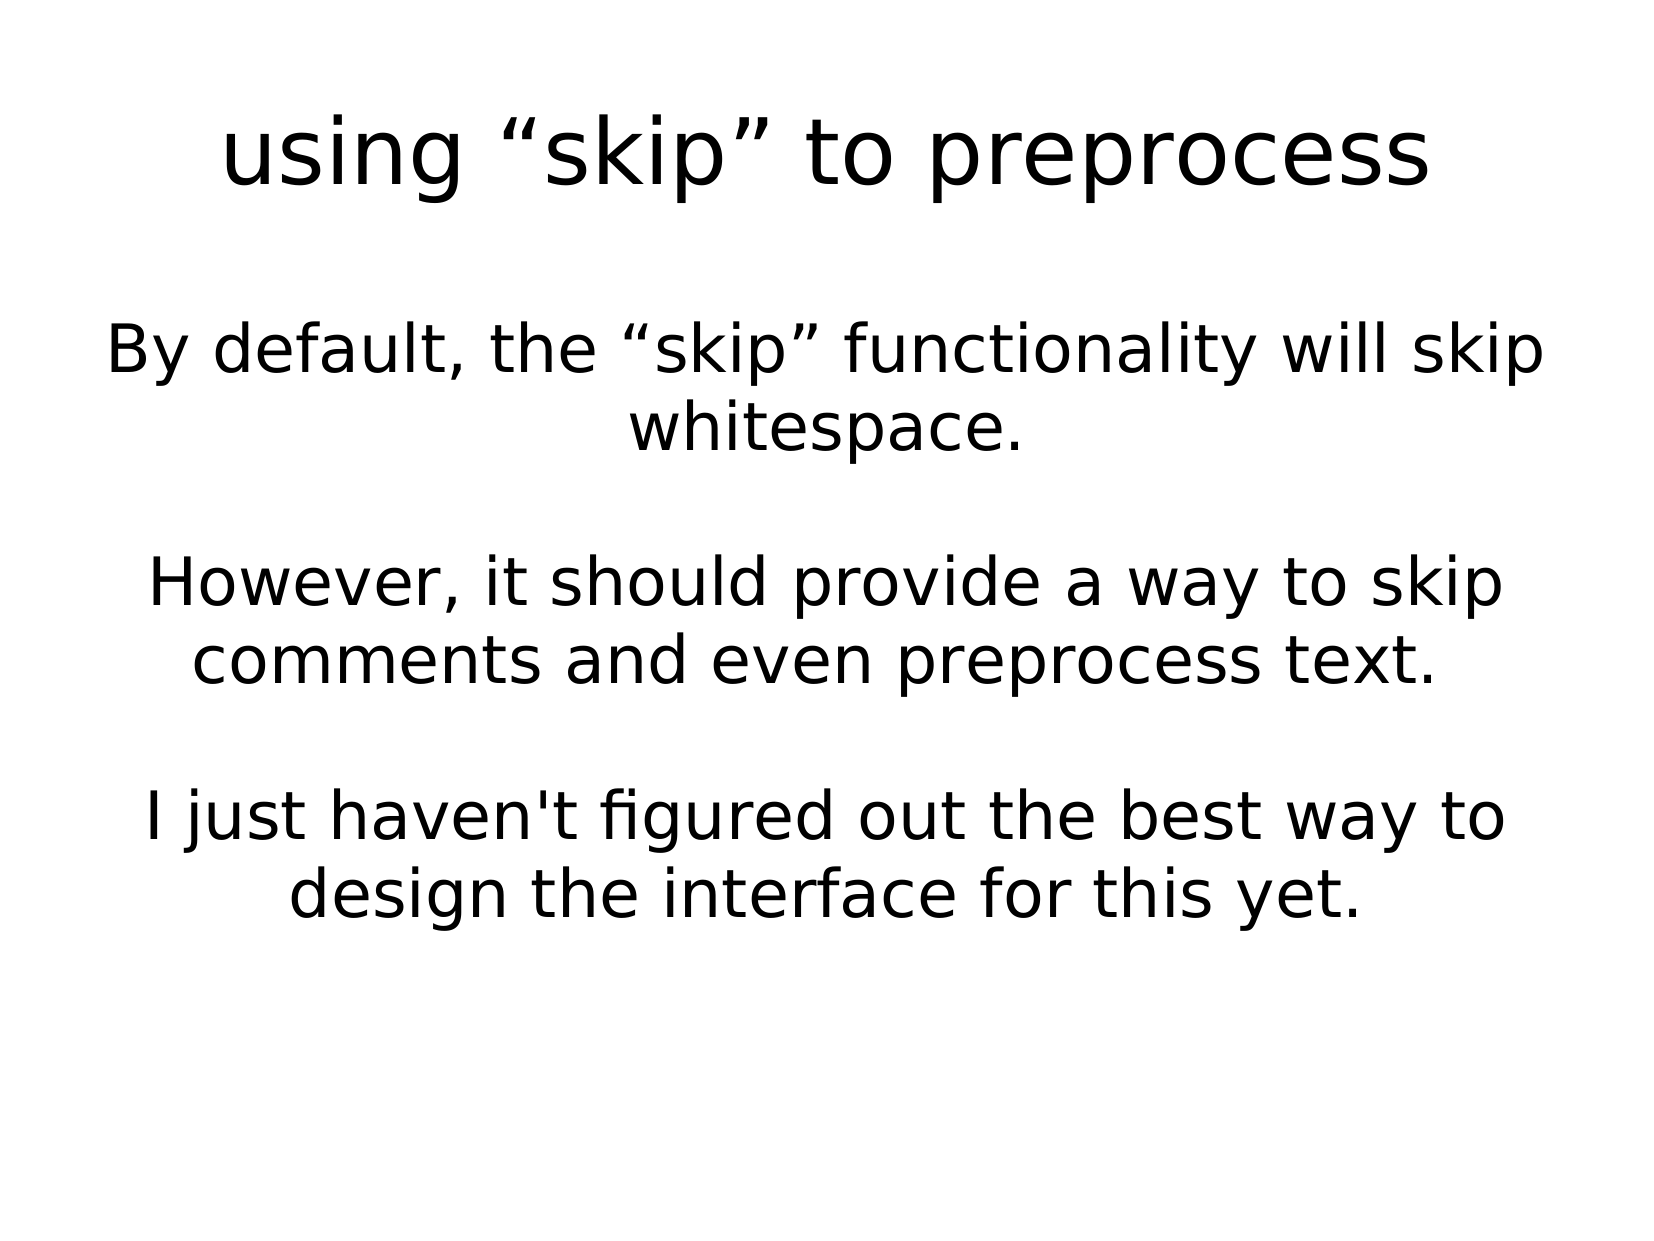

# using “skip” to preprocess
By default, the “skip” functionality will skip whitespace.
However, it should provide a way to skip comments and even preprocess text.
I just haven't figured out the best way to design the interface for this yet.